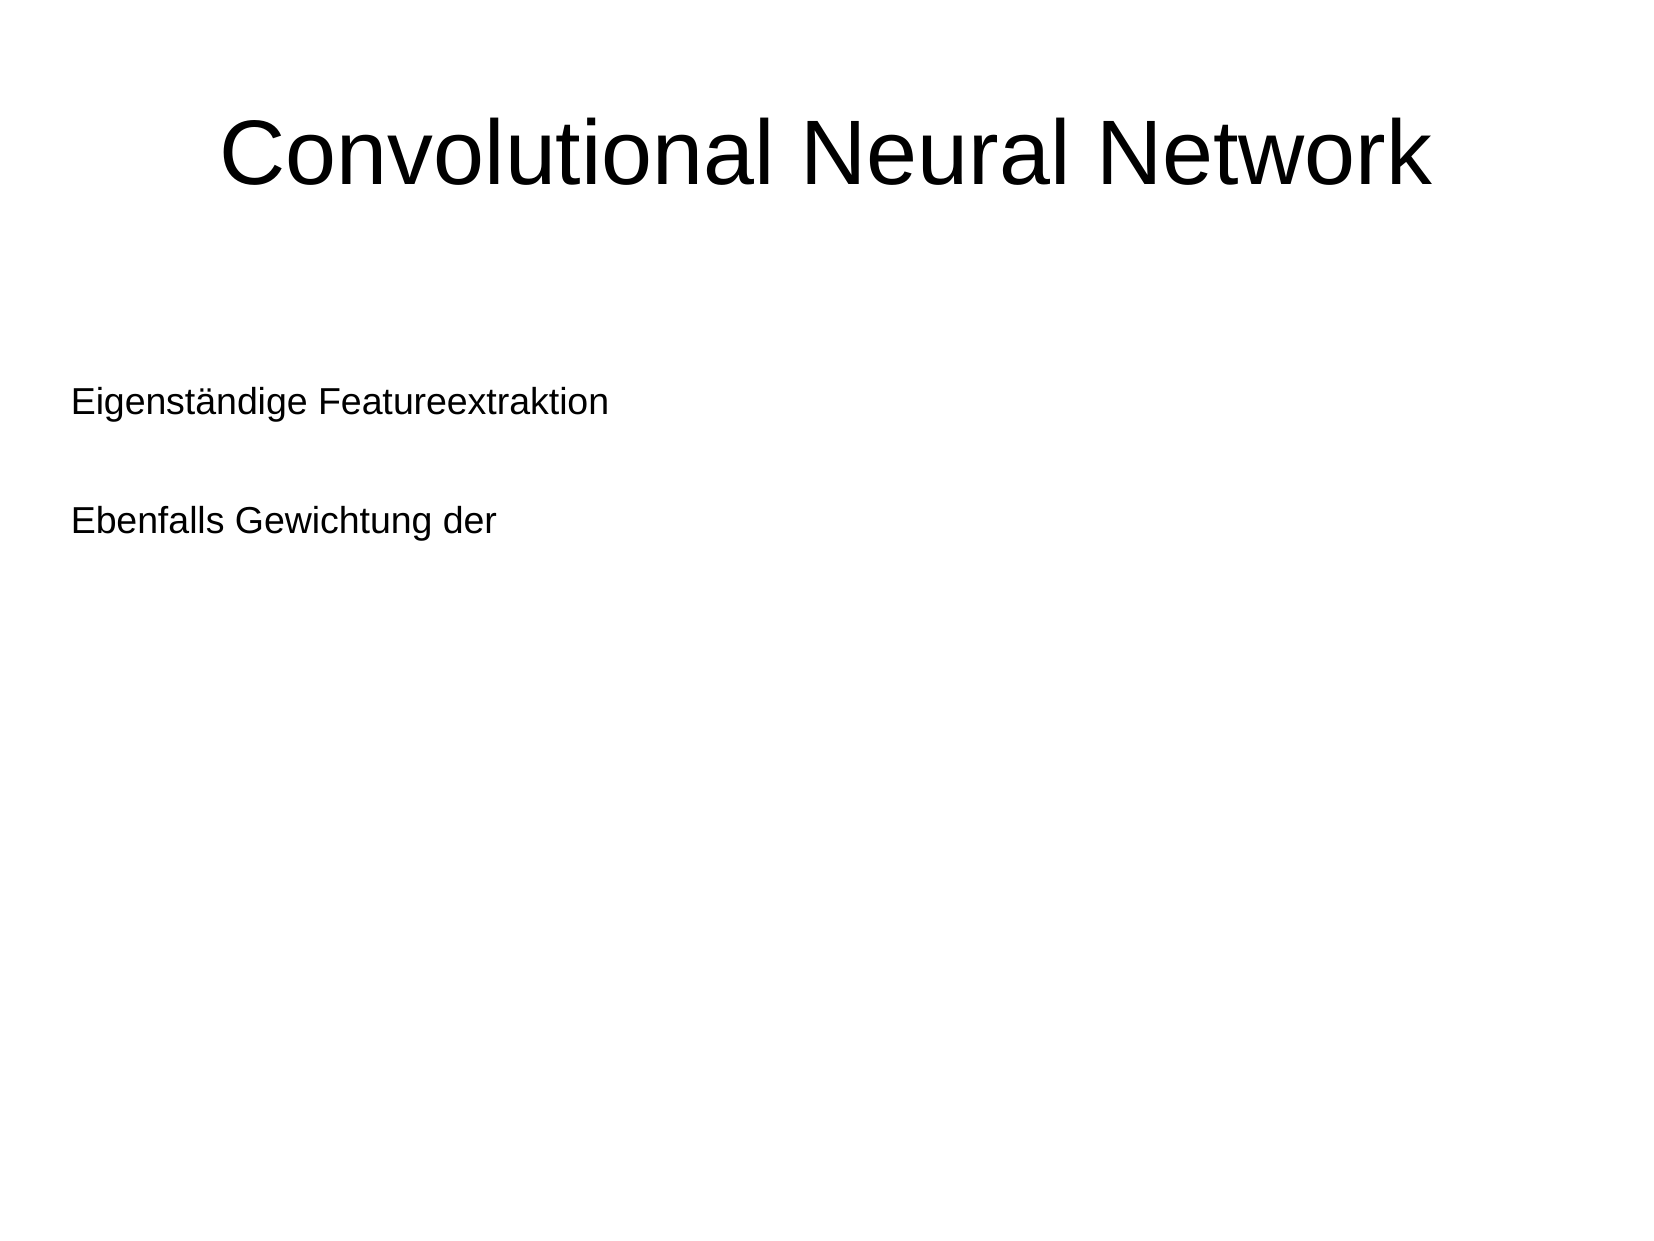

# Convolutional Neural Network
Eigenständige Featureextraktion
Ebenfalls Gewichtung der